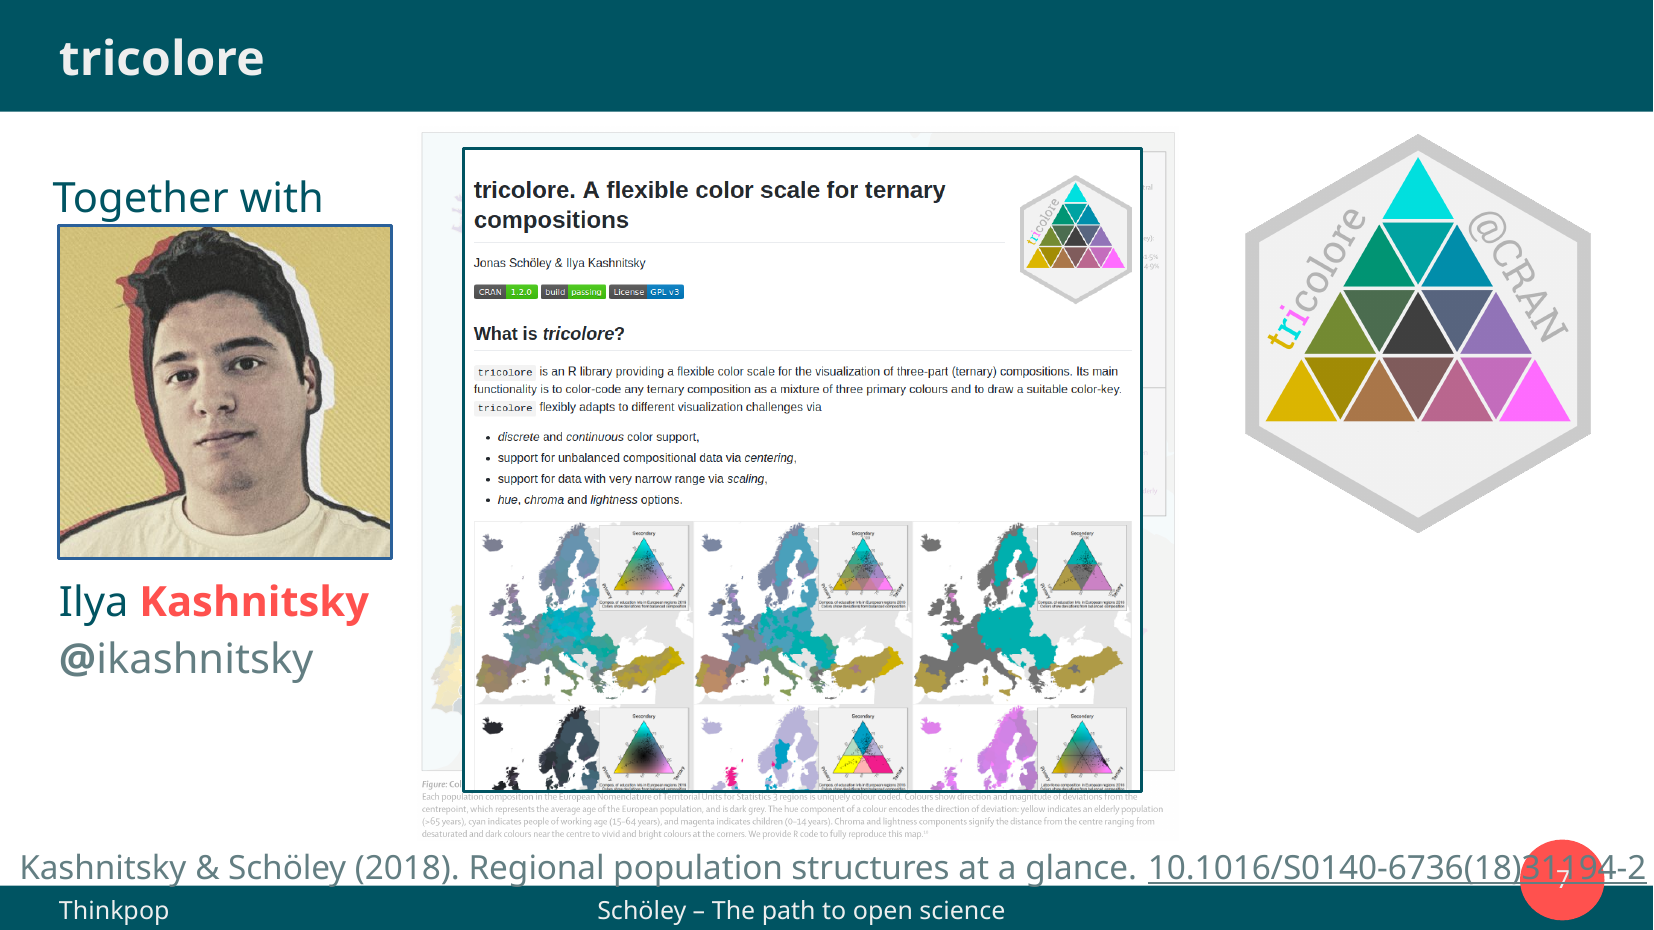

# tricolore
Together with
Ilya Kashnitsky
@ikashnitsky
7
Kashnitsky & Schöley (2018). Regional population structures at a glance. 10.1016/S0140-6736(18)31194-2
Thinkpop
Schöley – The path to open science